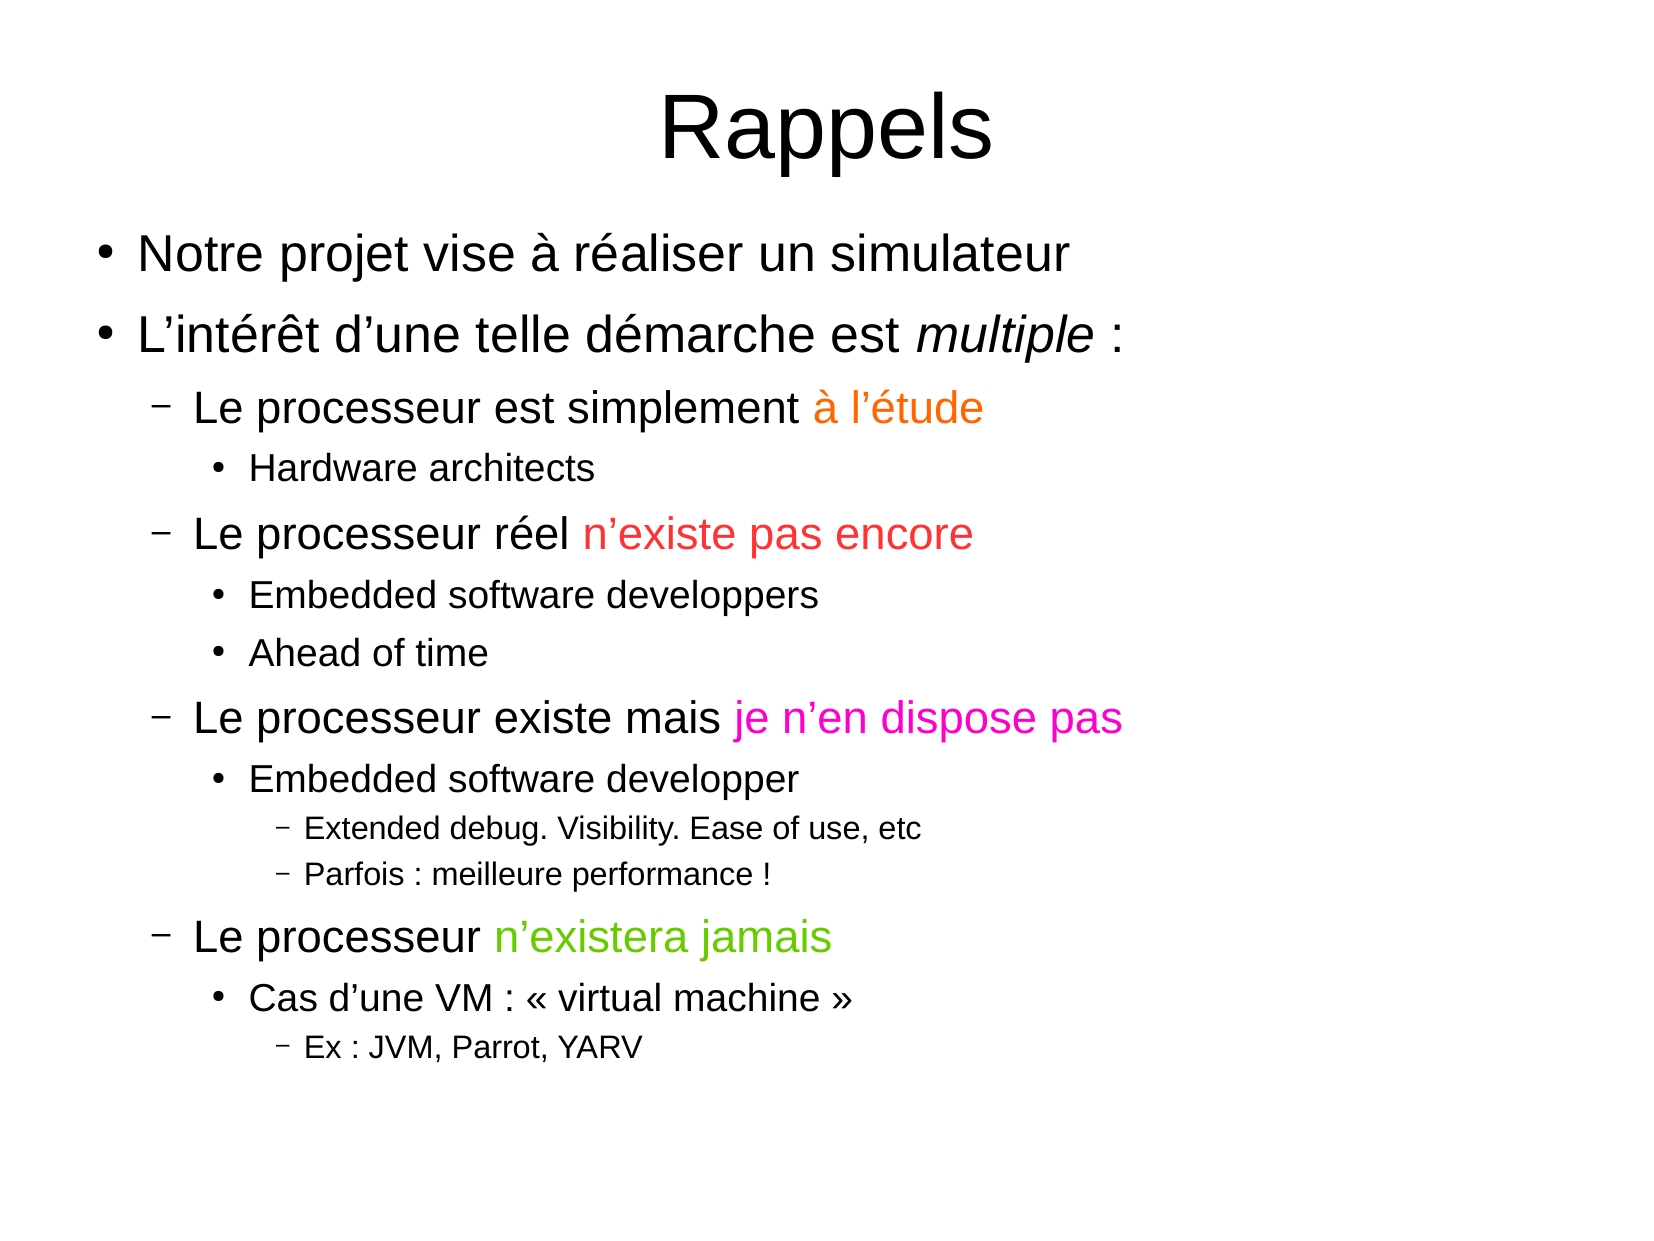

# Rappels
Notre projet vise à réaliser un simulateur
L’intérêt d’une telle démarche est multiple :
Le processeur est simplement à l’étude
Hardware architects
Le processeur réel n’existe pas encore
Embedded software developpers
Ahead of time
Le processeur existe mais je n’en dispose pas
Embedded software developper
Extended debug. Visibility. Ease of use, etc
Parfois : meilleure performance !
Le processeur n’existera jamais
Cas d’une VM : « virtual machine »
Ex : JVM, Parrot, YARV